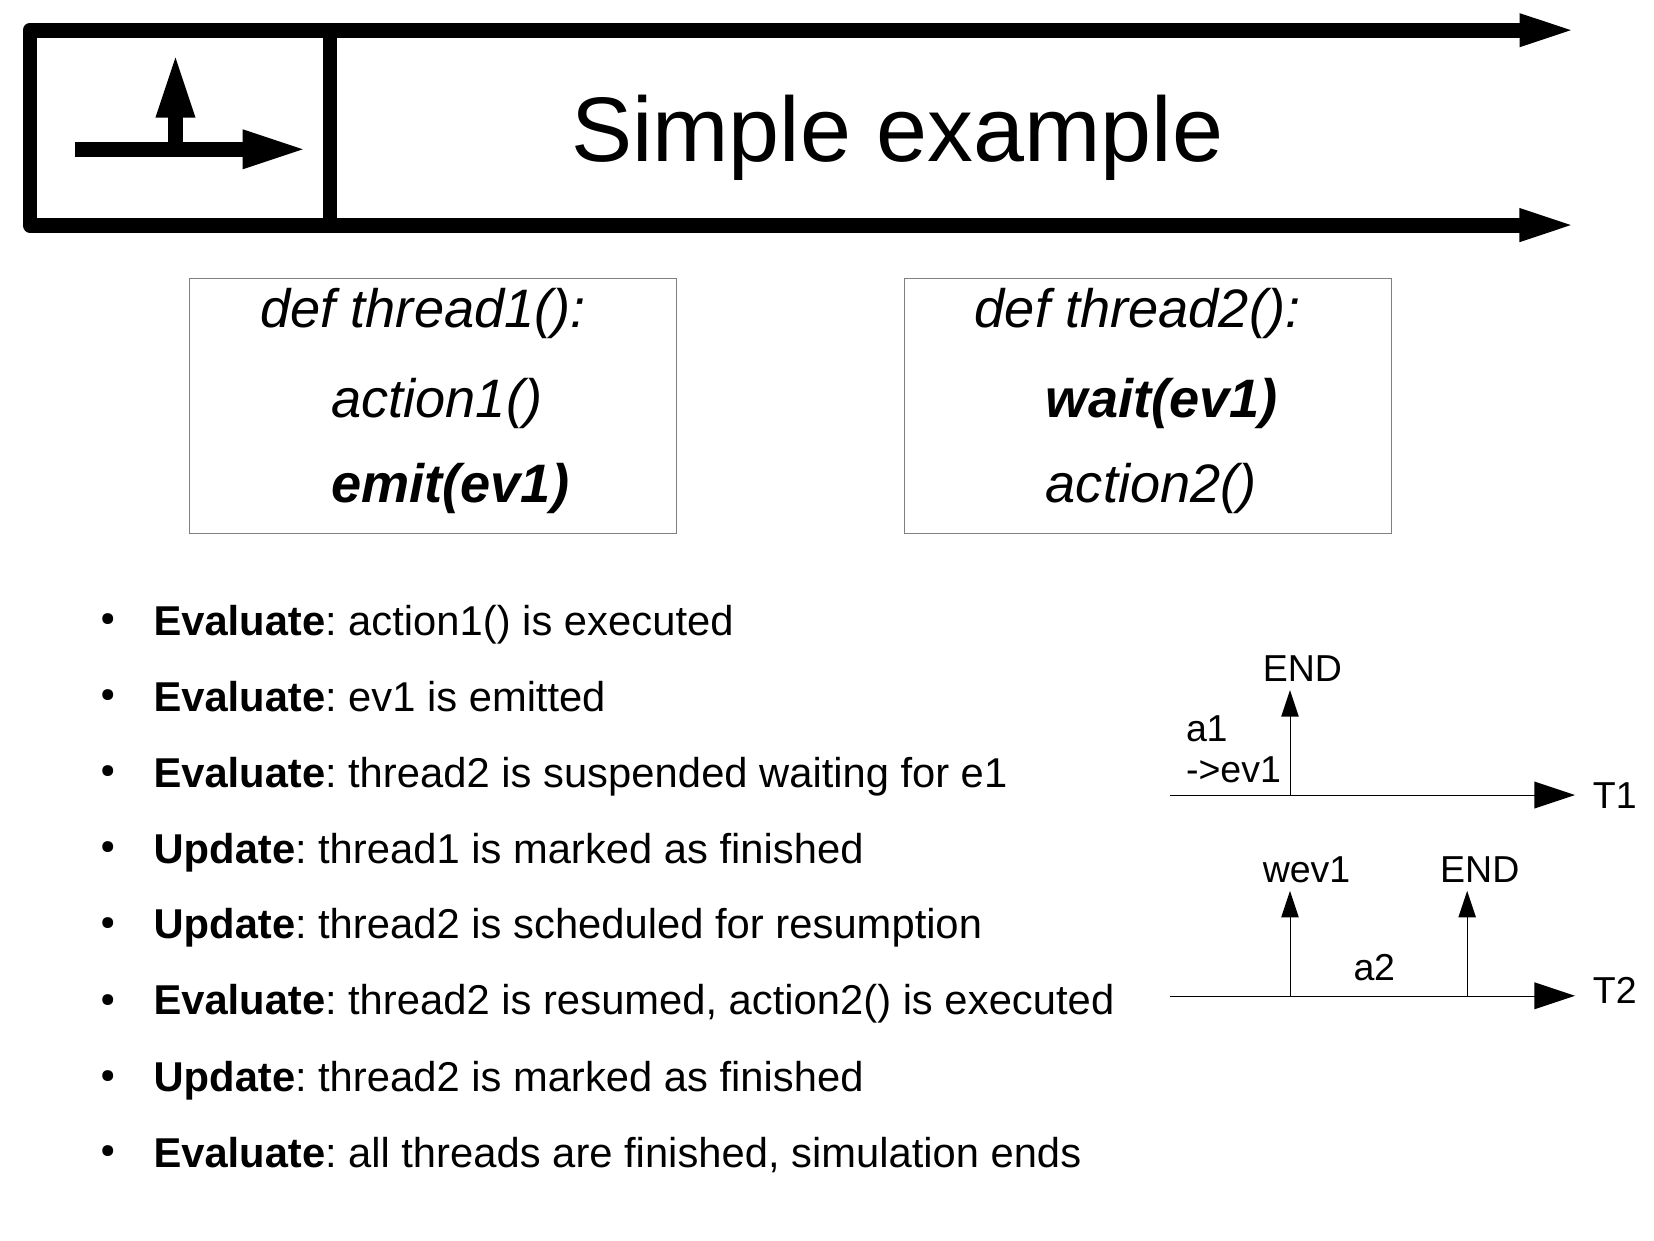

# Simple example
def thread1():
action1()
emit(ev1)
def thread2():
wait(ev1)
action2()
Evaluate: action1() is executed
Evaluate: ev1 is emitted
Evaluate: thread2 is suspended waiting for e1
Update: thread1 is marked as finished
Update: thread2 is scheduled for resumption
Evaluate: thread2 is resumed, action2() is executed
Update: thread2 is marked as finished
Evaluate: all threads are finished, simulation ends
END
a1
->ev1
T1
wev1
END
a2
T2